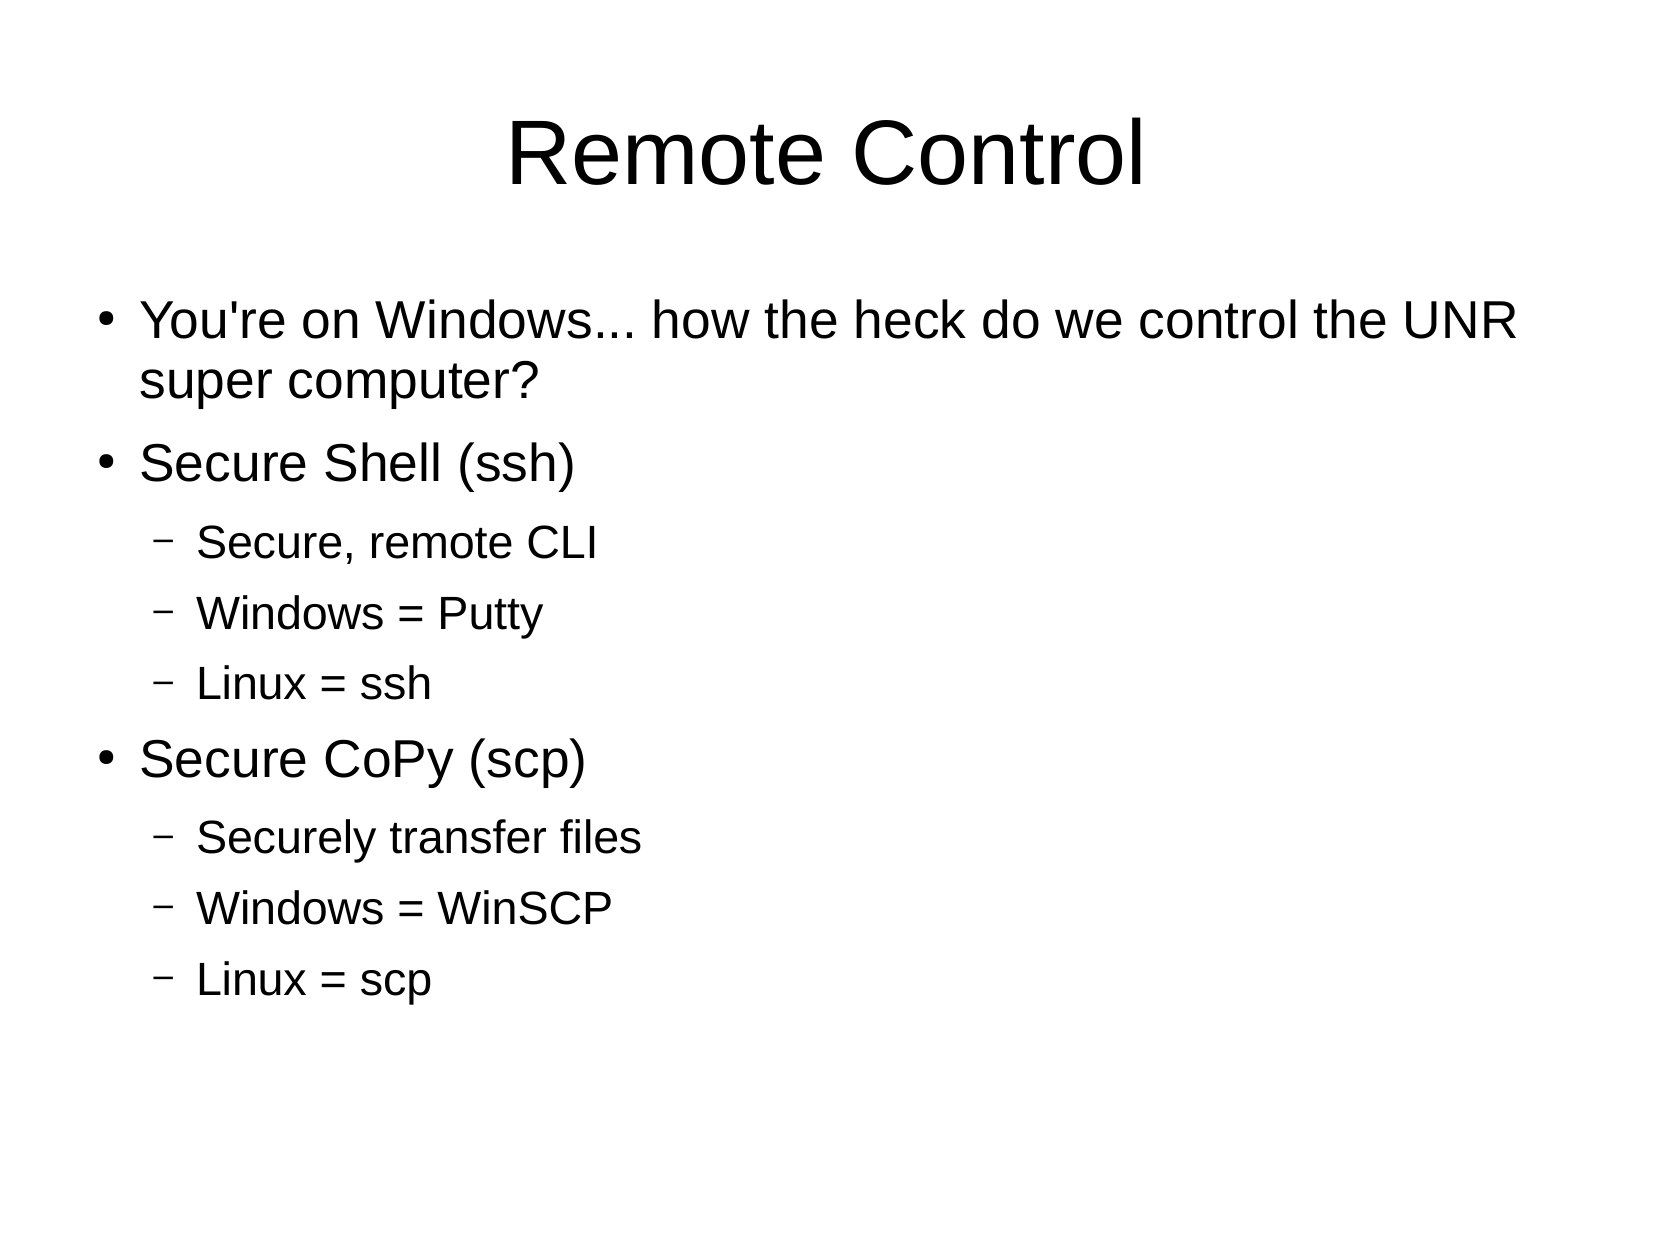

# Remote Control
You're on Windows... how the heck do we control the UNR super computer?
Secure Shell (ssh)
Secure, remote CLI
Windows = Putty
Linux = ssh
Secure CoPy (scp)
Securely transfer files
Windows = WinSCP
Linux = scp